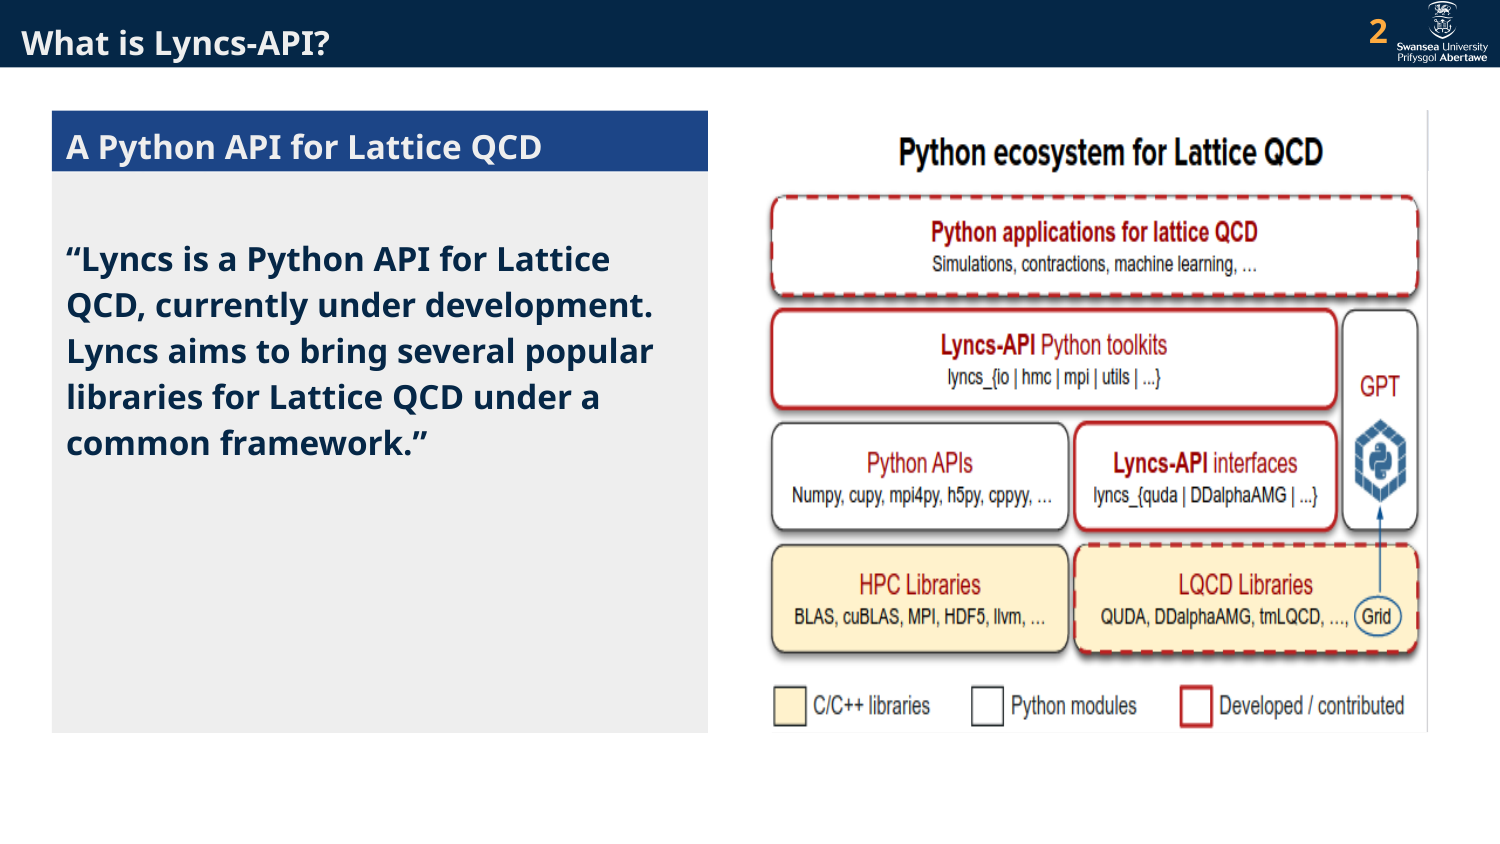

What is Lyncs-API?
Dot points
# A Python API for Lattice QCD applications
Version control system
External backup solution
Collaborative design environment
This presentation will be based on Albert’s guide and also https://patrickzahnd.ch/blog.html#gittransport
“Lyncs is a Python API for Lattice QCD, currently under development. Lyncs aims to bring several popular libraries for Lattice QCD under a common framework.”